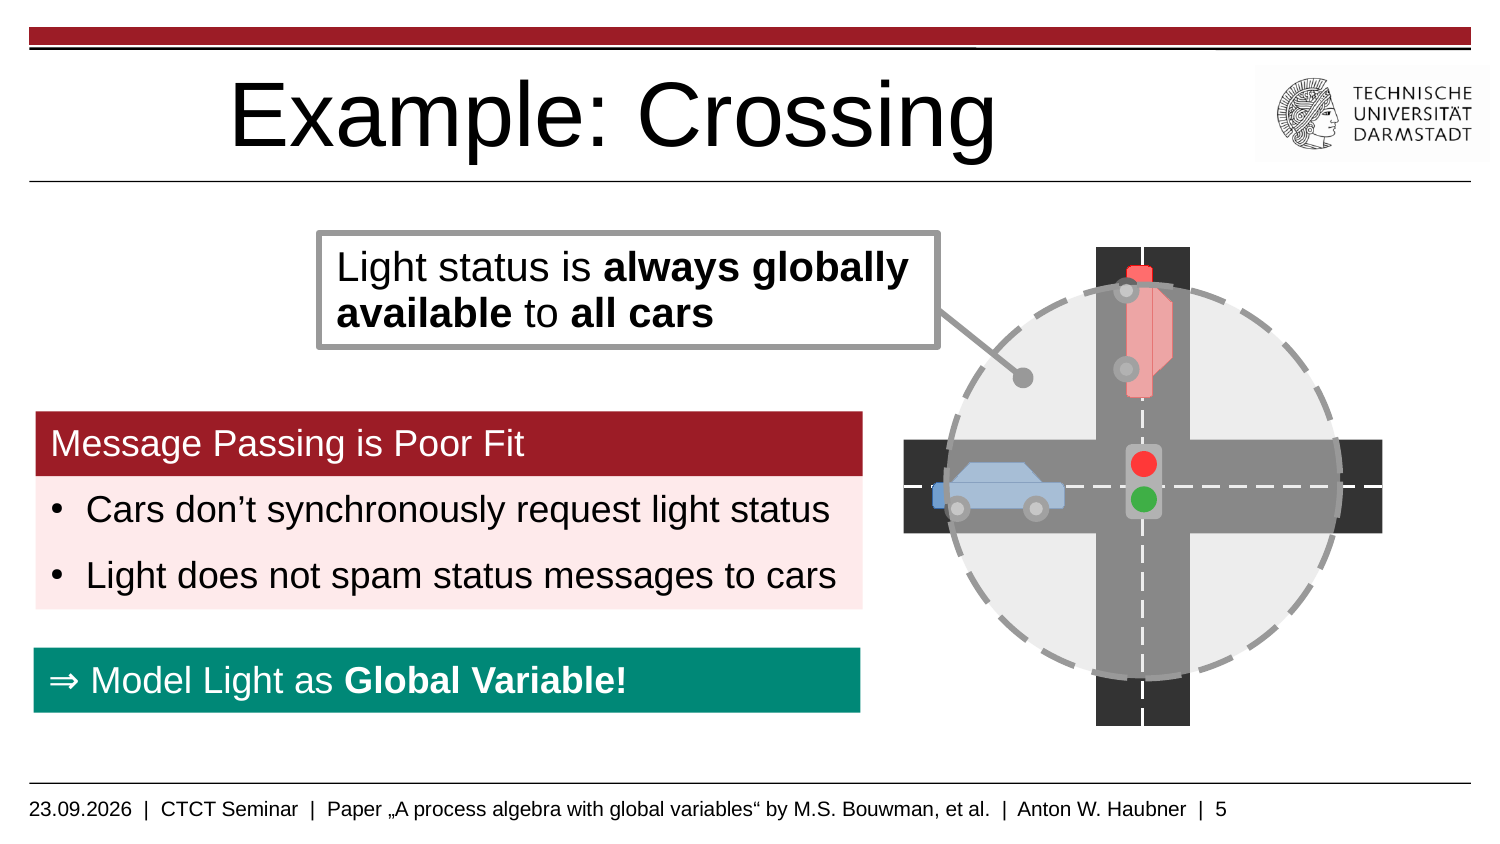

# Example: Crossing
Light status is always globally available to all cars
Message Passing is Poor Fit
Cars don’t synchronously request light status
Light does not spam status messages to cars
⇒ Model Light as Global Variable!